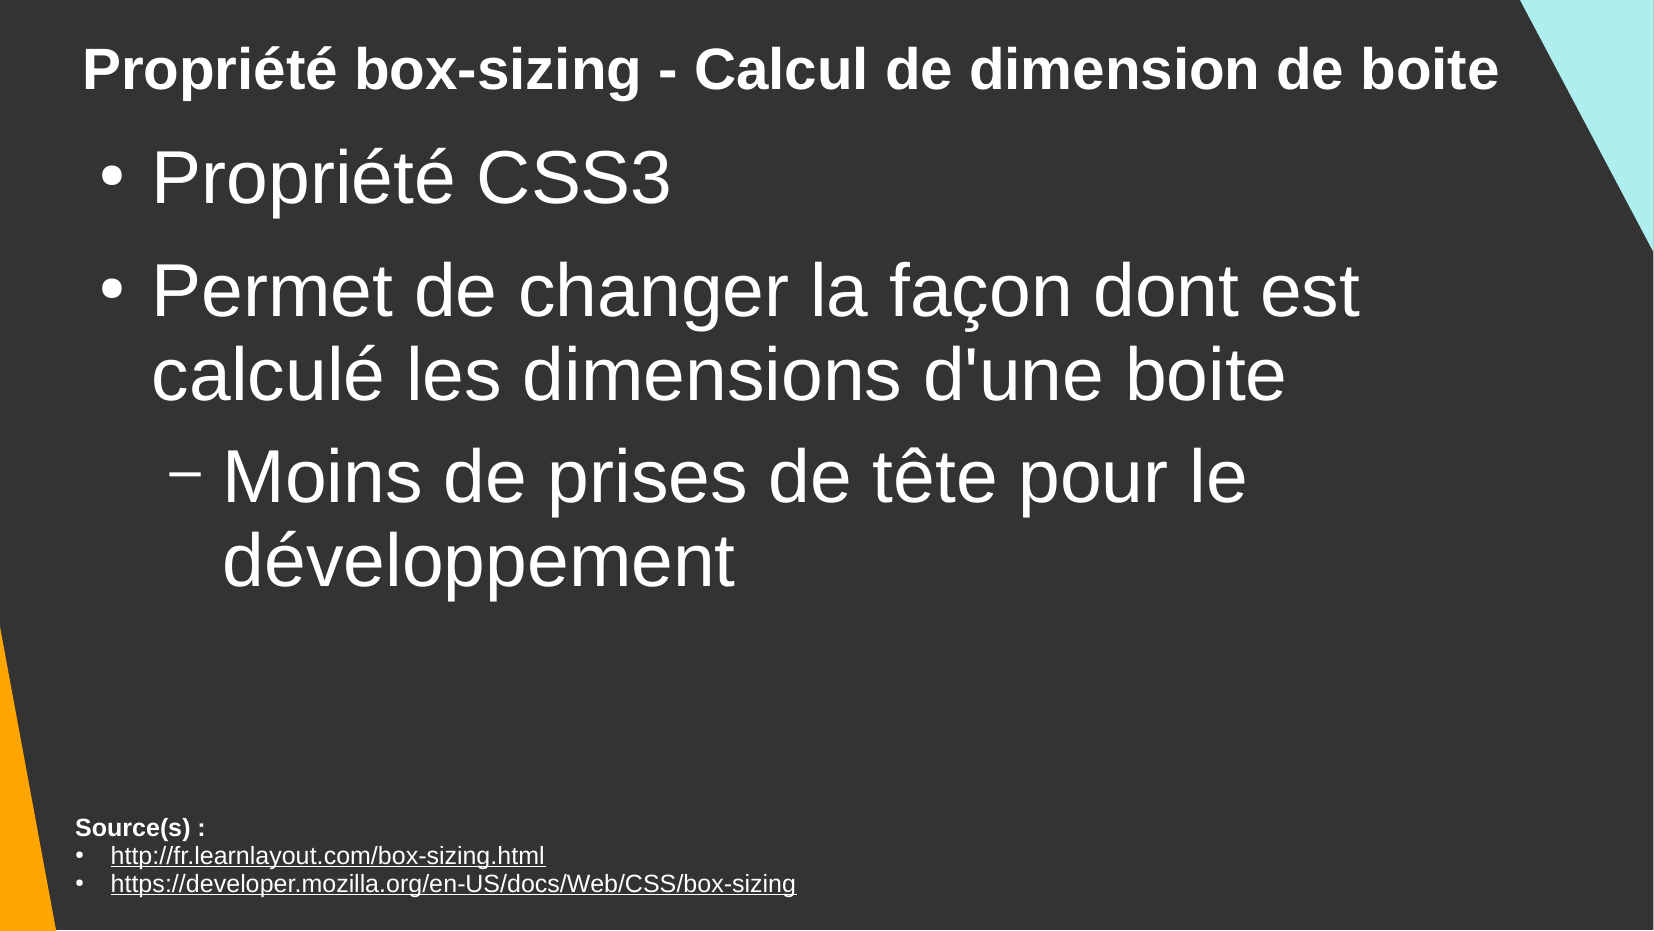

# Propriété box-sizing - Calcul de dimension de boite
Propriété CSS3
Permet de changer la façon dont est calculé les dimensions d'une boite
Moins de prises de tête pour le développement
Source(s) :
http://fr.learnlayout.com/box-sizing.html
https://developer.mozilla.org/en-US/docs/Web/CSS/box-sizing